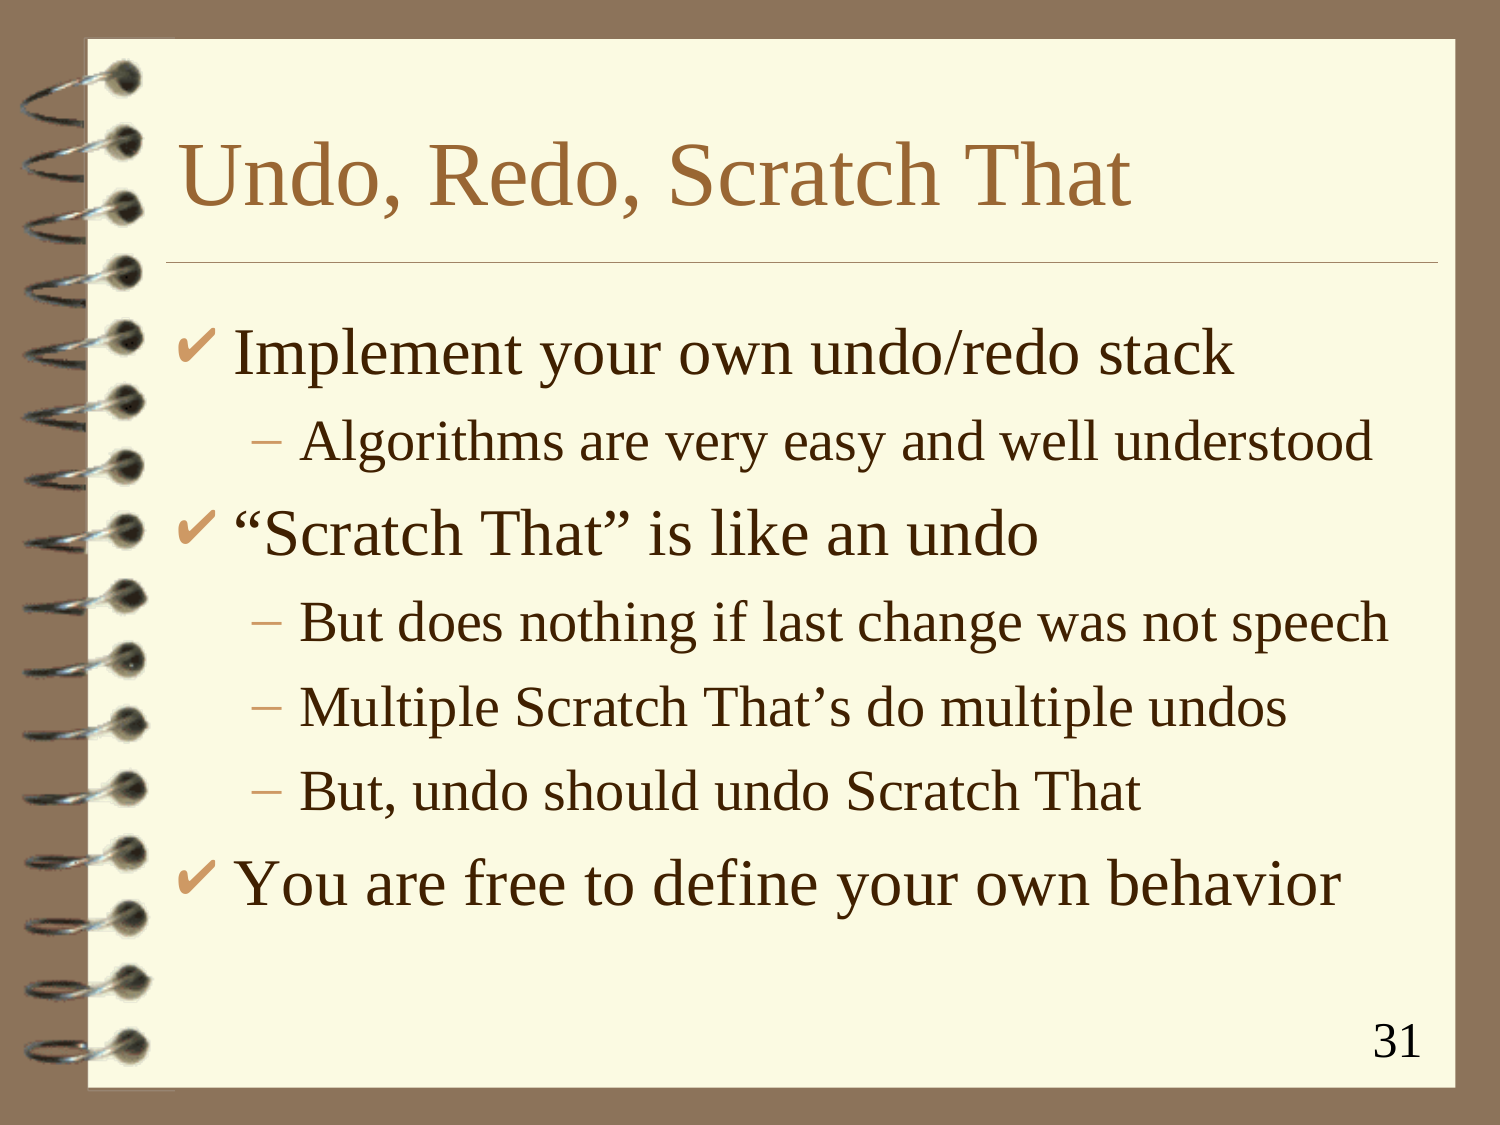

# Undo, Redo, Scratch That
Implement your own undo/redo stack
Algorithms are very easy and well understood
“Scratch That” is like an undo
But does nothing if last change was not speech
Multiple Scratch That’s do multiple undos
But, undo should undo Scratch That
You are free to define your own behavior
31